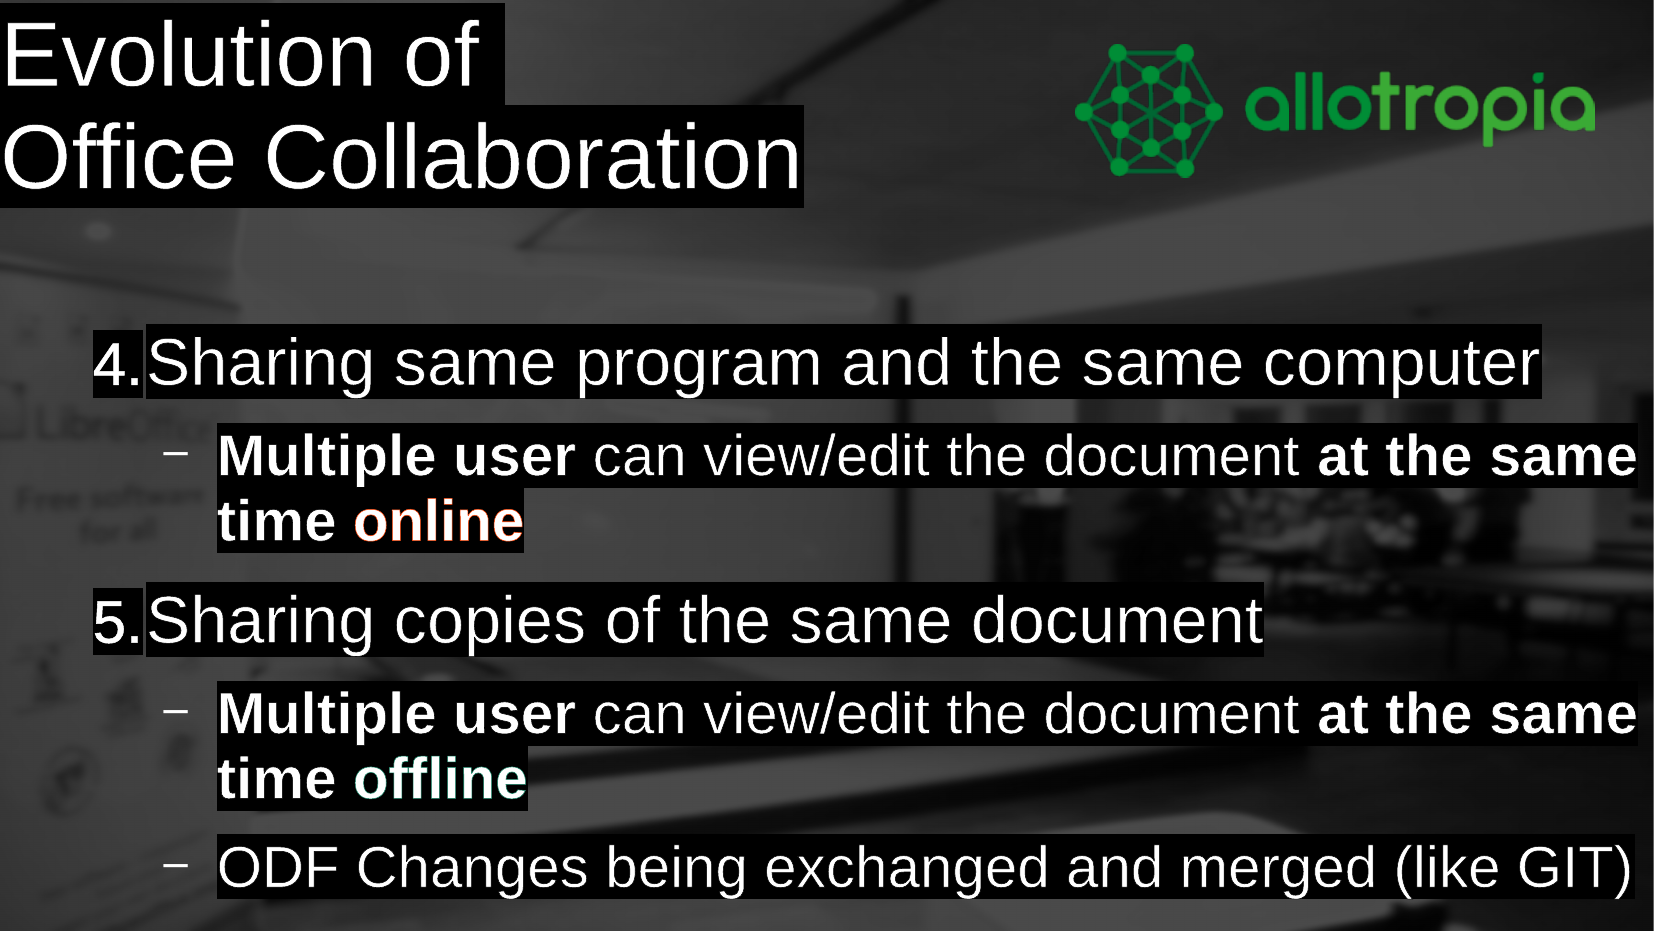

# Evolution of Office Collaboration
Sharing same program and the same computer
Multiple user can view/edit the document at the same time online
Sharing copies of the same document
Multiple user can view/edit the document at the same time offline
ODF Changes being exchanged and merged (like GIT)